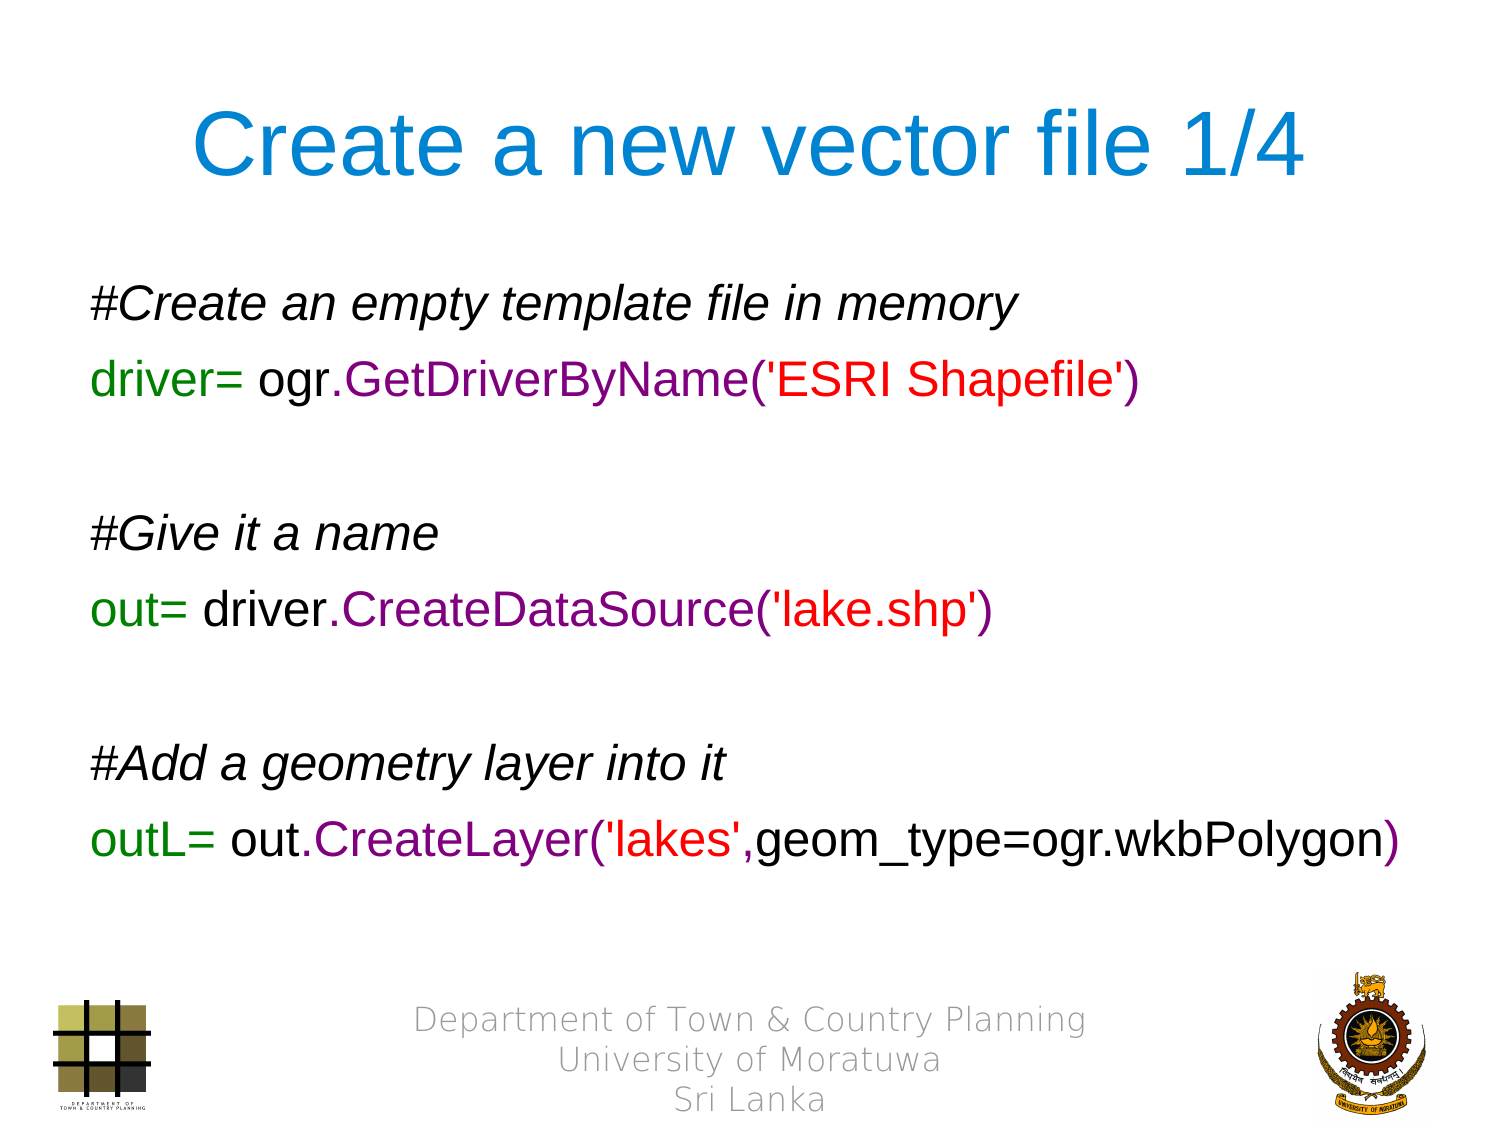

# Create a new vector file 1/4
#Create an empty template file in memory
driver= ogr.GetDriverByName('ESRI Shapefile')
#Give it a name
out= driver.CreateDataSource('lake.shp')
#Add a geometry layer into it
outL= out.CreateLayer('lakes',geom_type=ogr.wkbPolygon)